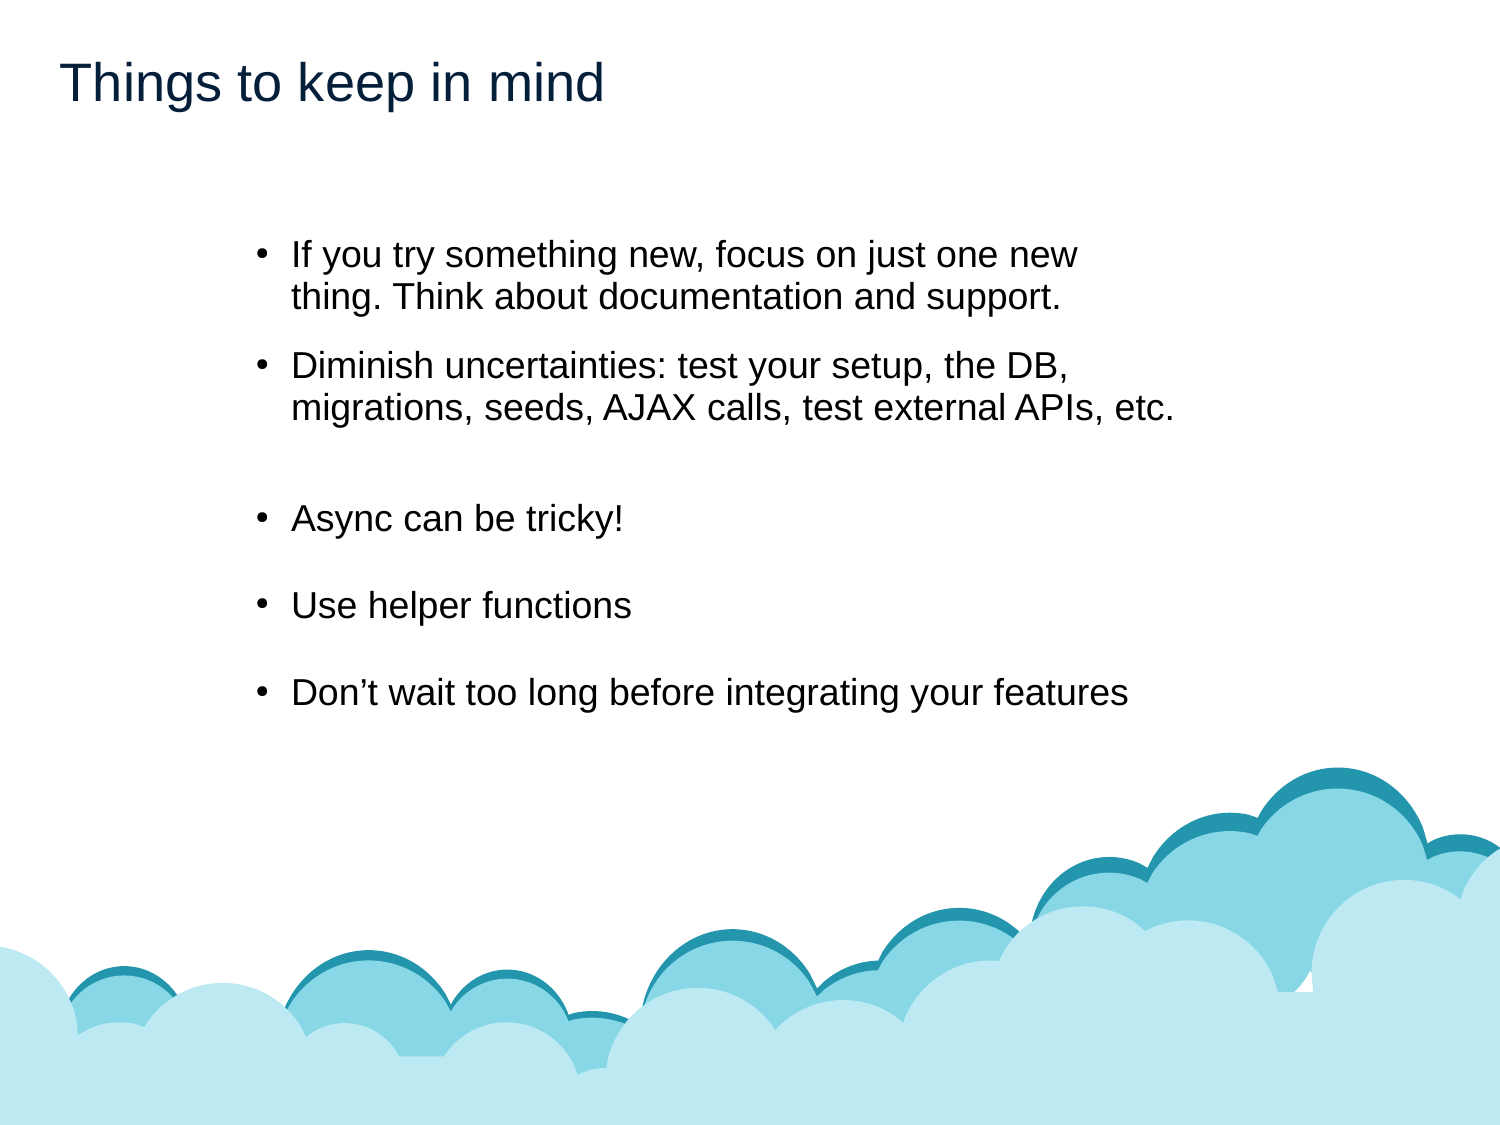

Things to keep in mind
If you try something new, focus on just one new thing. Think about documentation and support.
Diminish uncertainties: test your setup, the DB, migrations, seeds, AJAX calls, test external APIs, etc.
Async can be tricky!
Use helper functions
Don’t wait too long before integrating your features